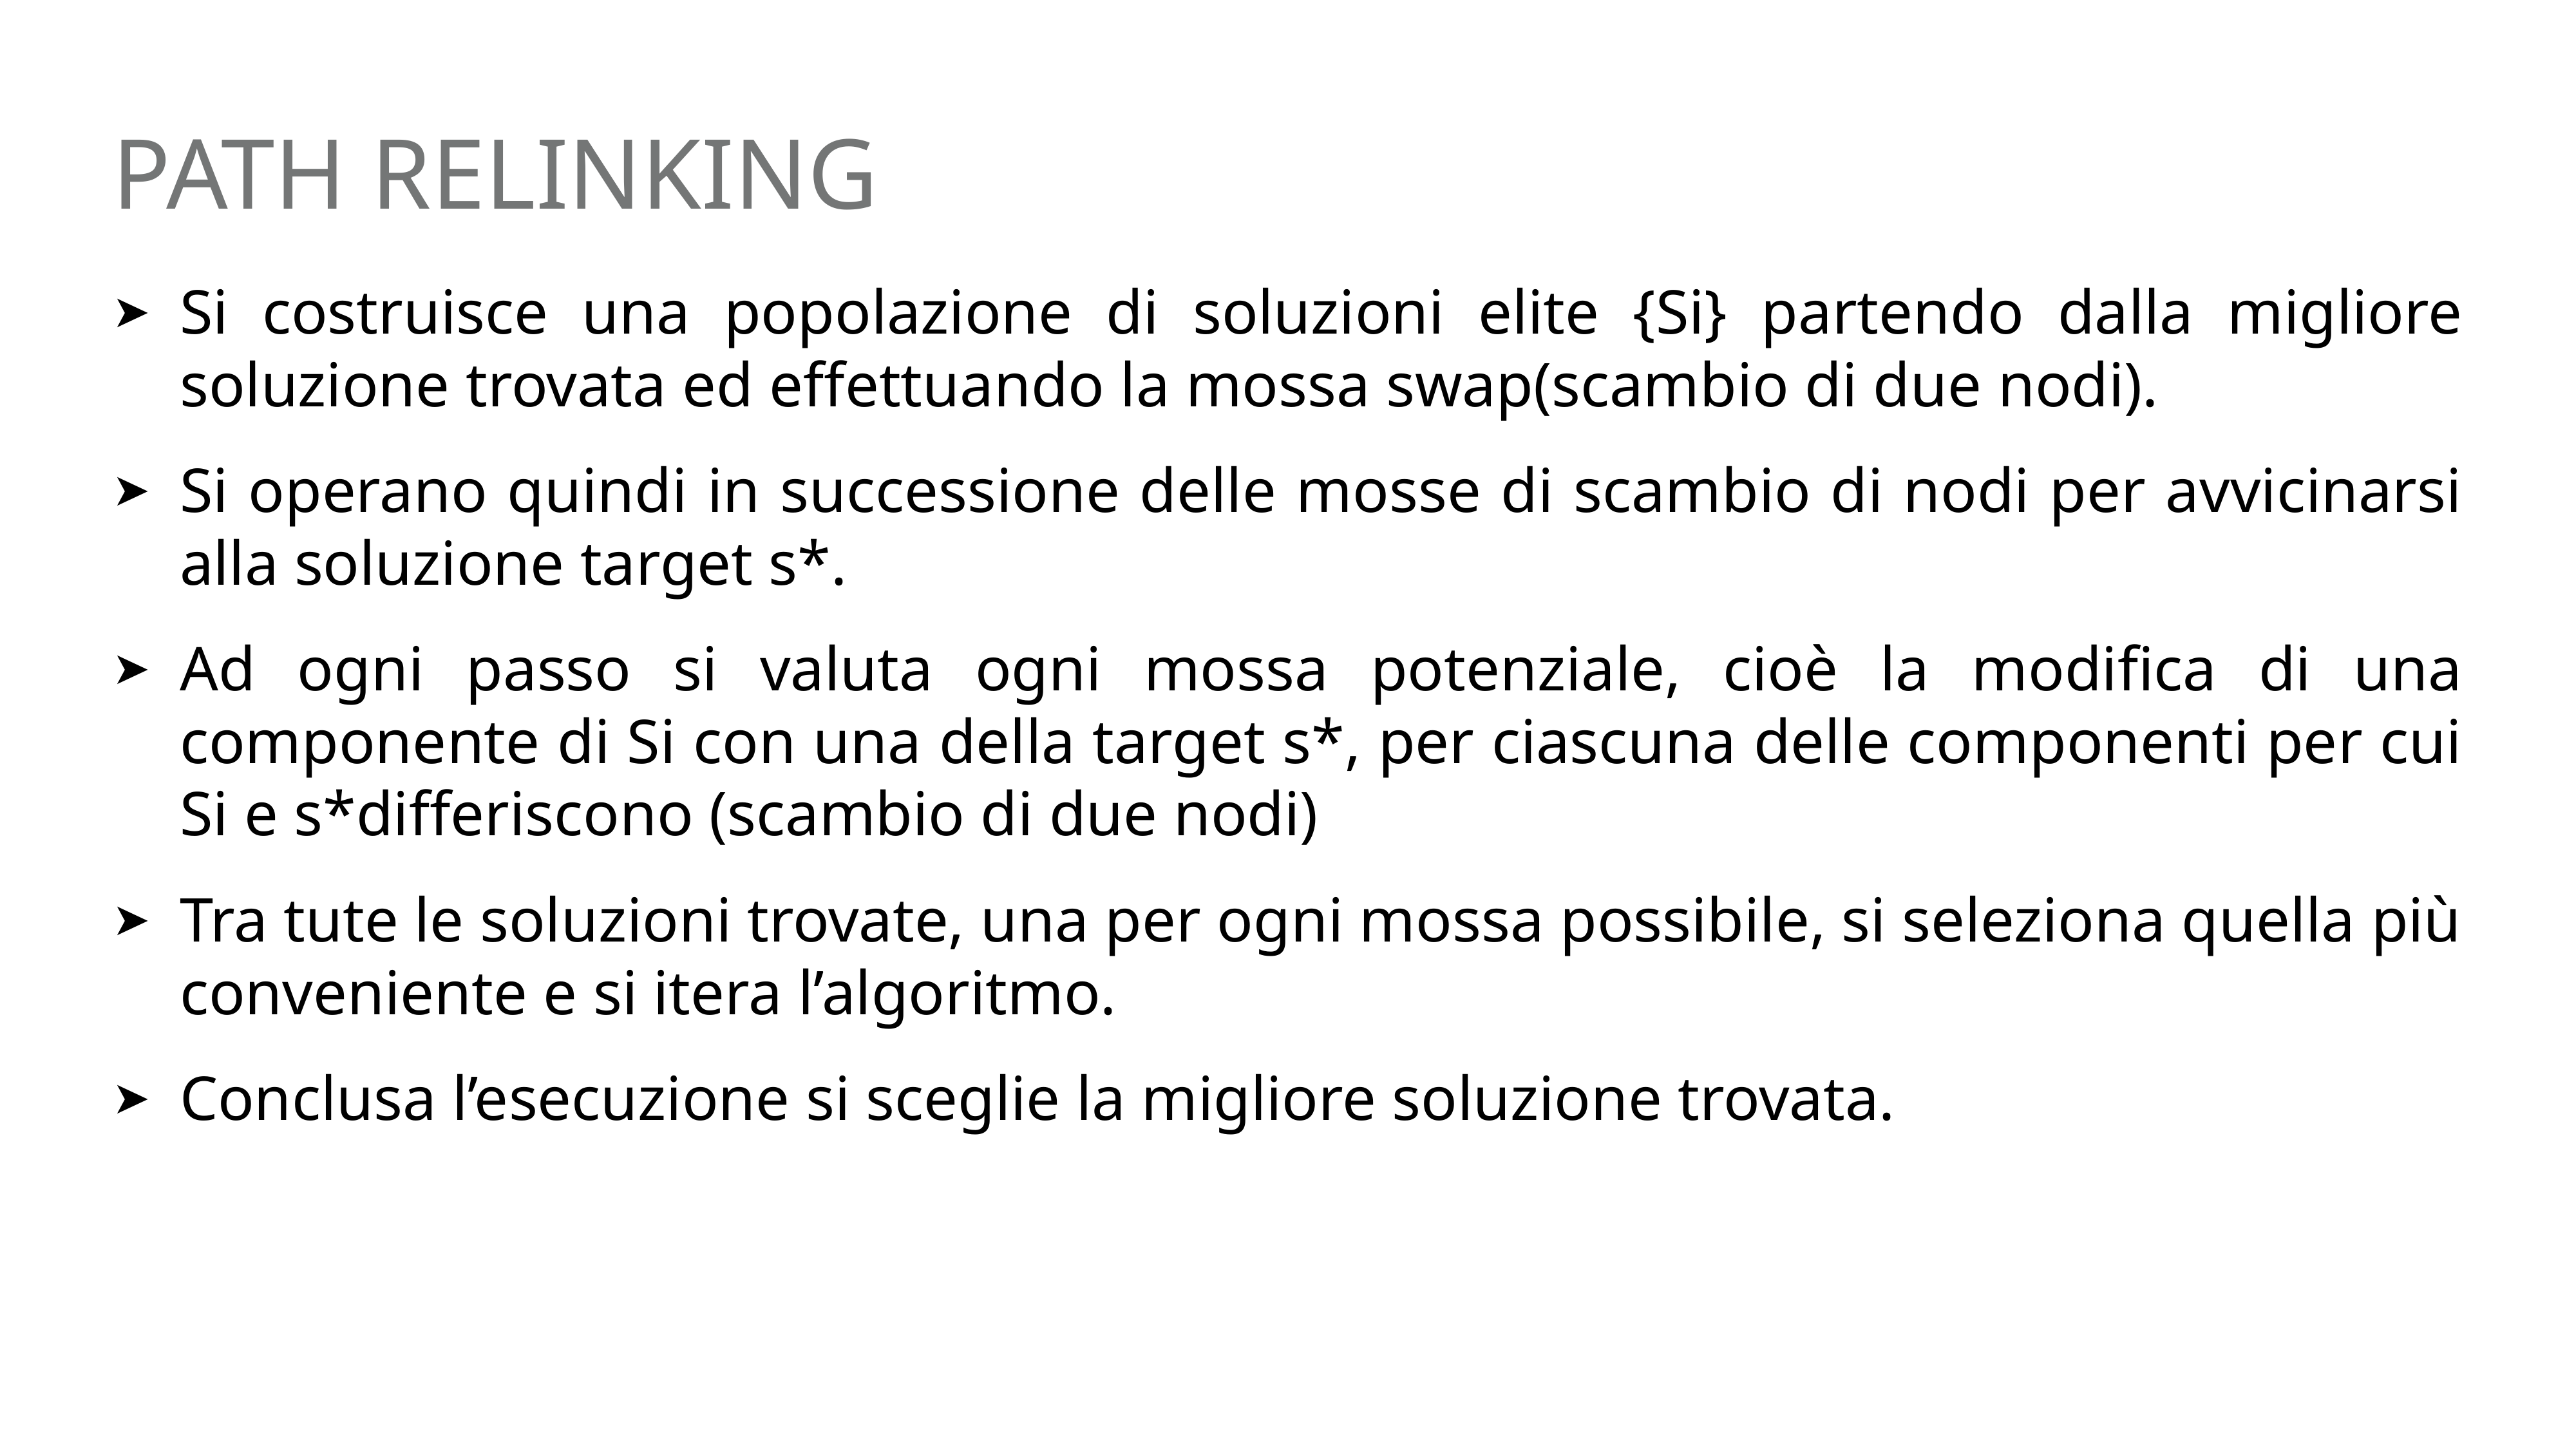

PATH RELINKING
#
Si costruisce una popolazione di soluzioni elite {Si} partendo dalla migliore soluzione trovata ed effettuando la mossa swap(scambio di due nodi).
Si operano quindi in successione delle mosse di scambio di nodi per avvicinarsi alla soluzione target s*.
Ad ogni passo si valuta ogni mossa potenziale, cioè la modifica di una componente di Si con una della target s*, per ciascuna delle componenti per cui Si e s*differiscono (scambio di due nodi)
Tra tute le soluzioni trovate, una per ogni mossa possibile, si seleziona quella più conveniente e si itera l’algoritmo.
Conclusa l’esecuzione si sceglie la migliore soluzione trovata.